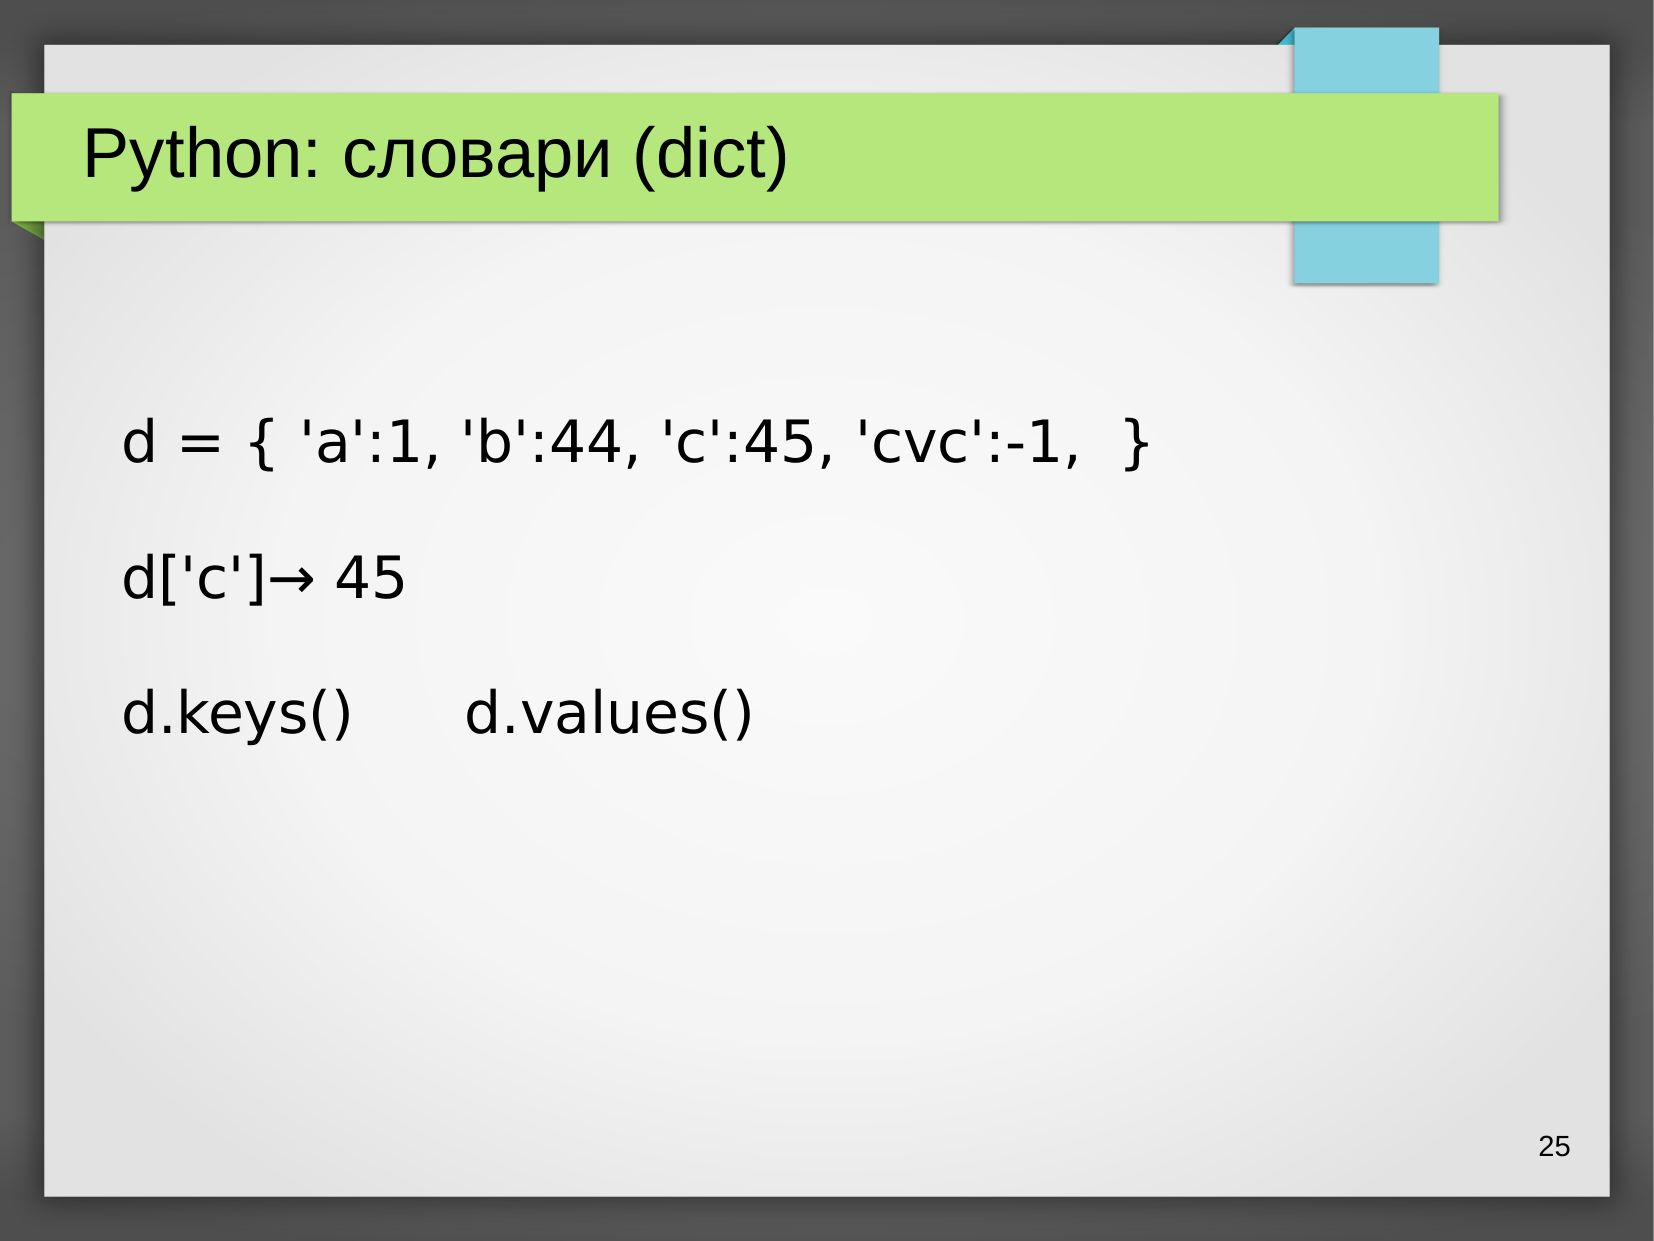

# Python: словари (dict)
d = { 'a':1, 'b':44, 'c':45, 'cvc':-1, }
d['c']→ 45
d.keys() d.values()
25